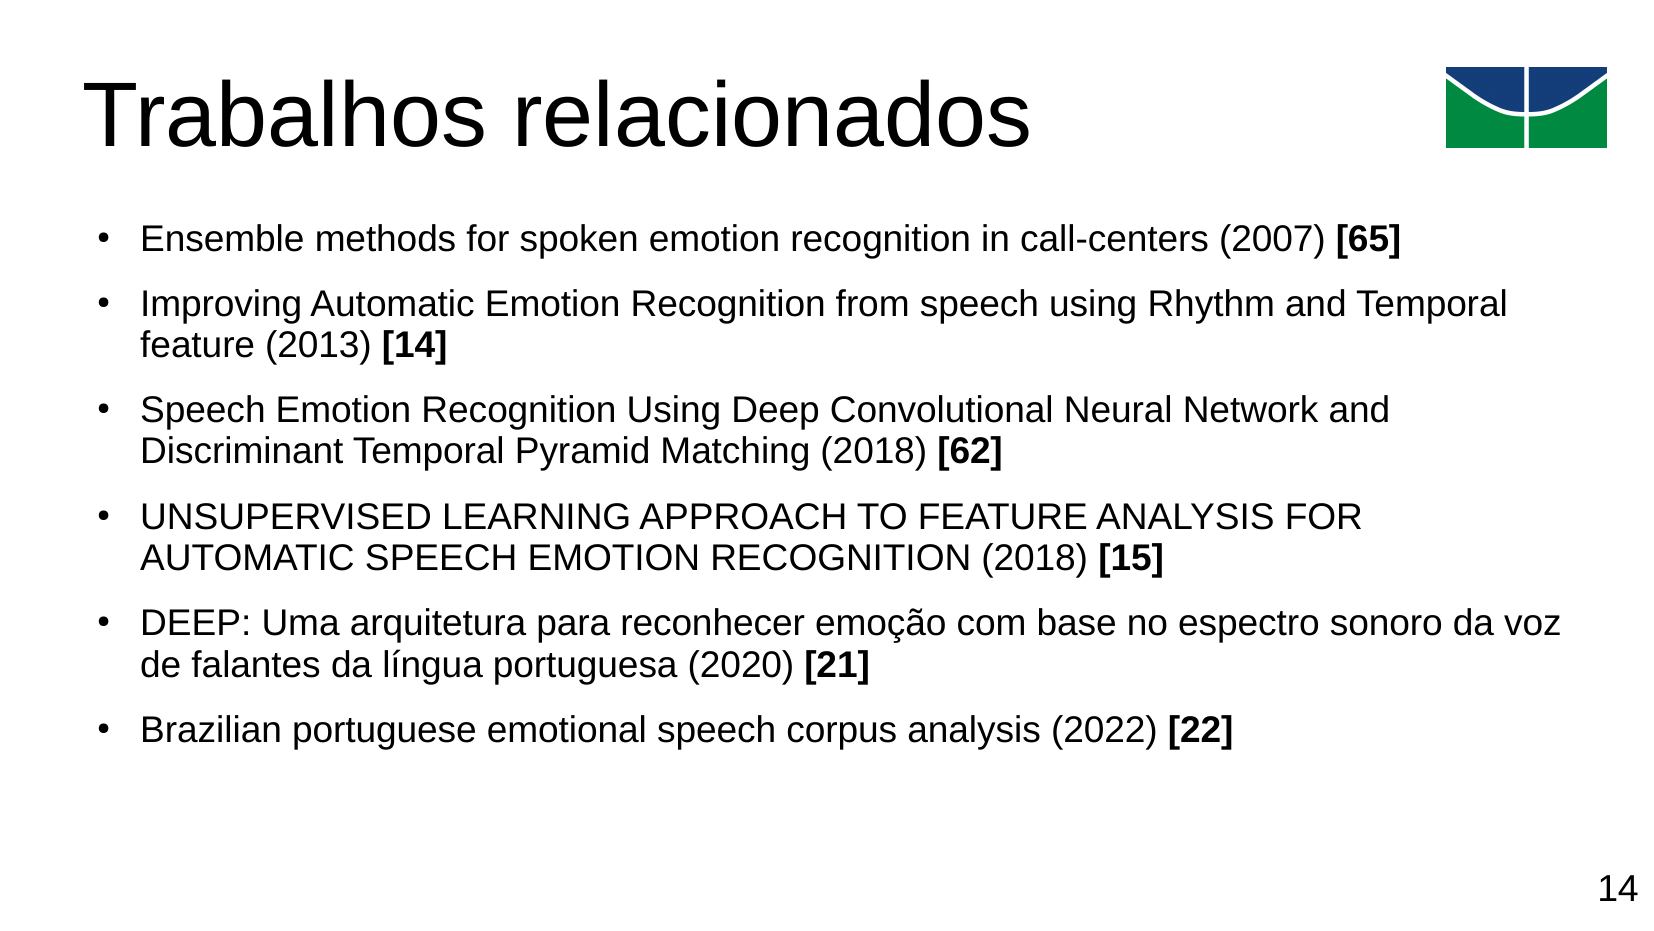

Trabalhos relacionados
# Ensemble methods for spoken emotion recognition in call-centers (2007) [65]
Improving Automatic Emotion Recognition from speech using Rhythm and Temporal feature (2013) [14]
Speech Emotion Recognition Using Deep Convolutional Neural Network and Discriminant Temporal Pyramid Matching (2018) [62]
UNSUPERVISED LEARNING APPROACH TO FEATURE ANALYSIS FOR AUTOMATIC SPEECH EMOTION RECOGNITION (2018) [15]
DEEP: Uma arquitetura para reconhecer emoção com base no espectro sonoro da voz de falantes da língua portuguesa (2020) [21]
Brazilian portuguese emotional speech corpus analysis (2022) [22]